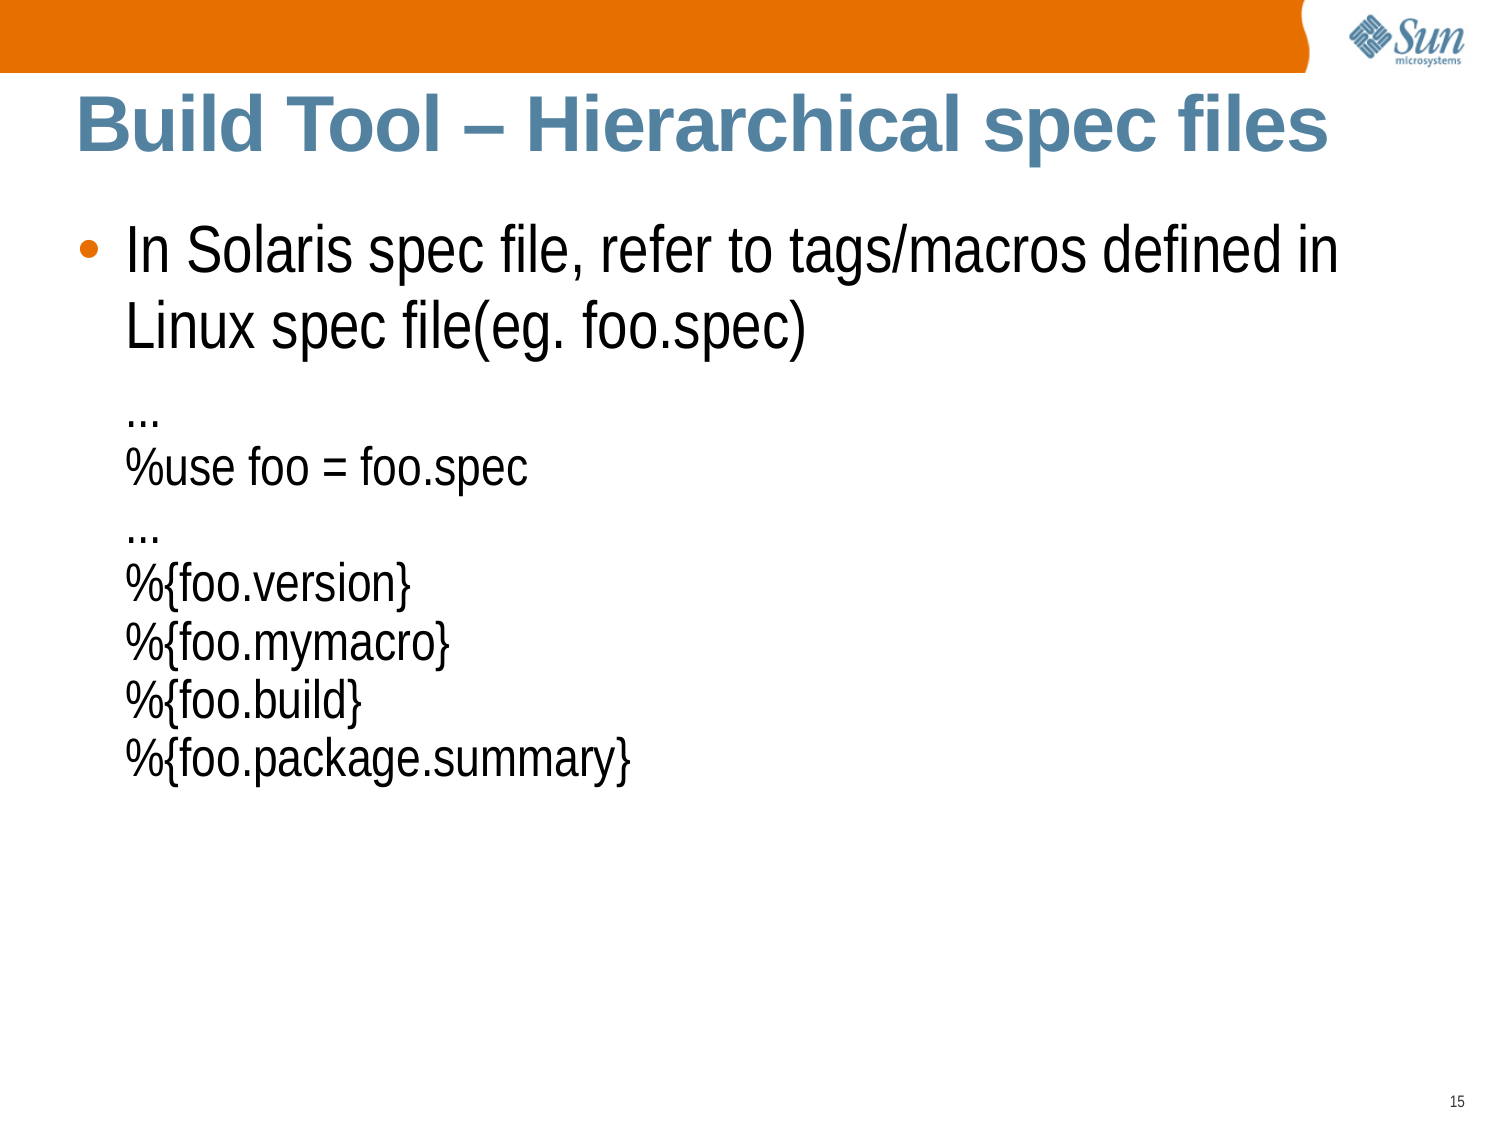

# Build Tool – Hierarchical spec files
In Solaris spec file, refer to tags/macros defined in Linux spec file(eg. foo.spec)
...
%use foo = foo.spec
...
%{foo.version}
%{foo.mymacro}
%{foo.build}
%{foo.package.summary}